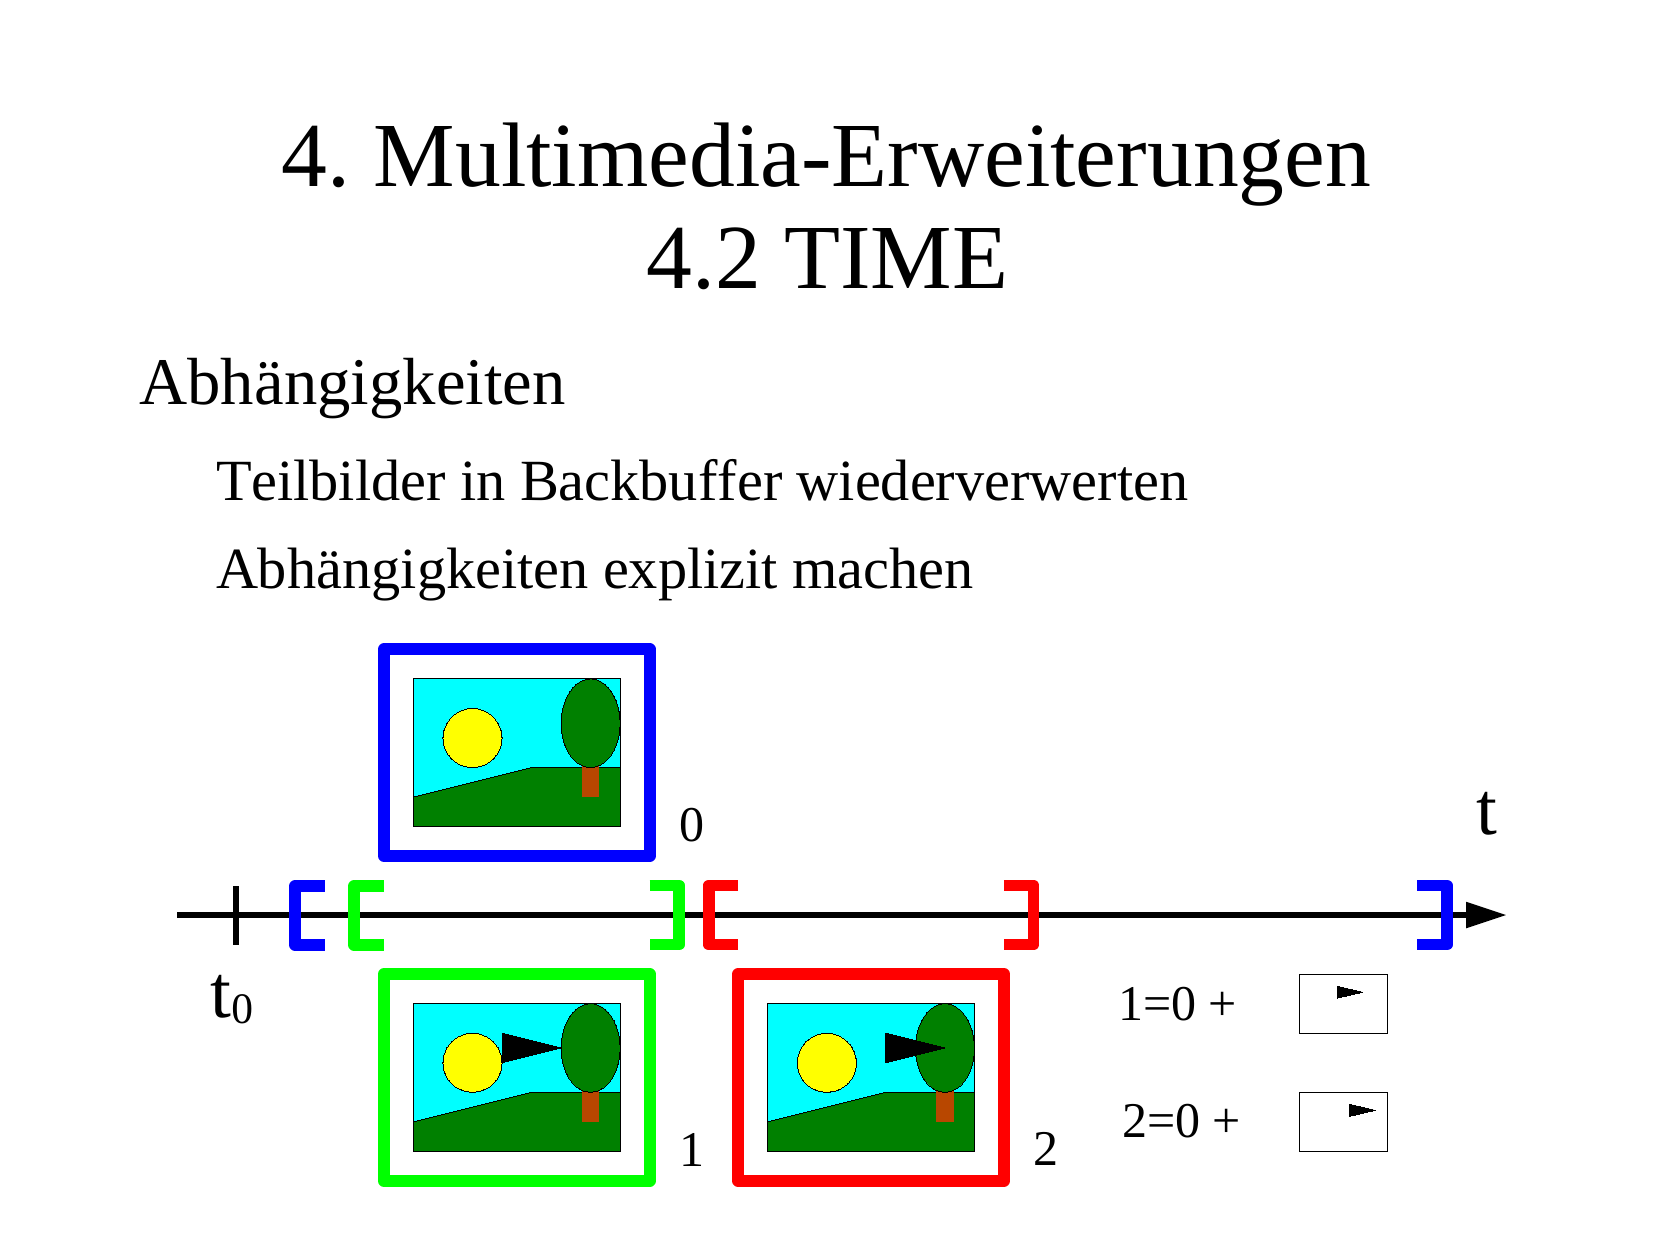

# 4. Multimedia-Erweiterungen 4.2 TIME
Abhängigkeiten
Teilbilder in Backbuffer wiederverwerten
Abhängigkeiten explizit machen
t
0
t0
1=0 +
2=0 +
2
1